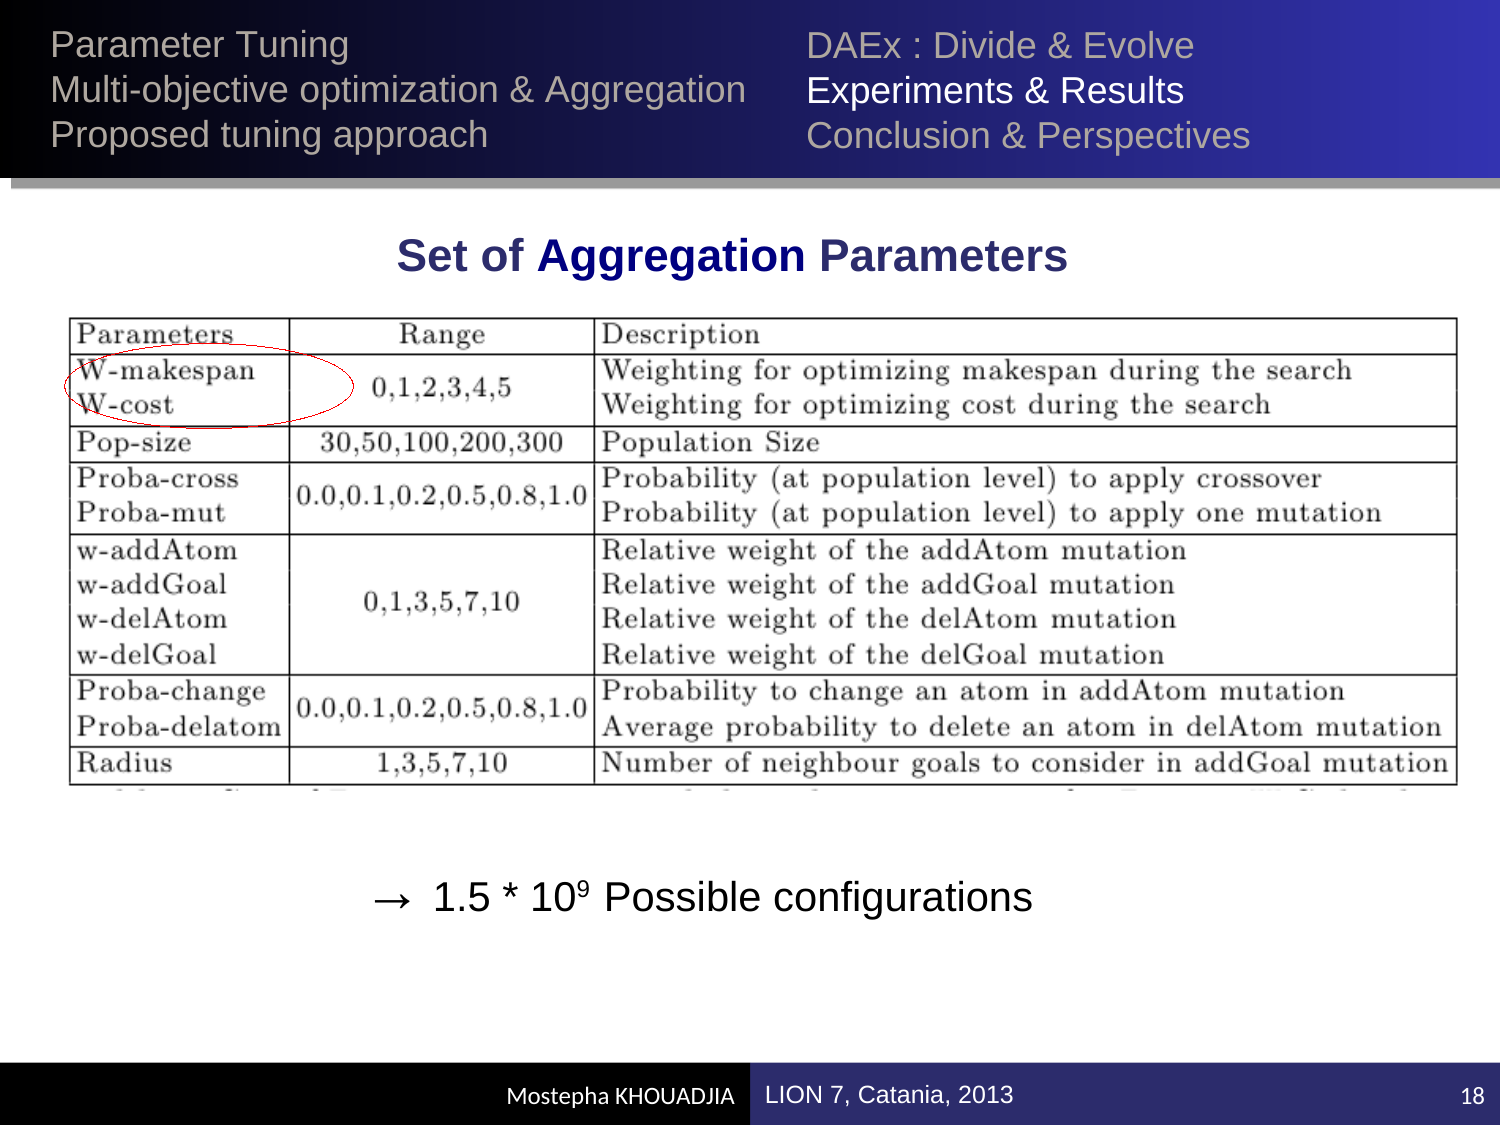

Parameter Tuning
Multi-objective optimization & Aggregation
Proposed tuning approach
DAEx : Divide & Evolve
Experiments & Results
Conclusion & Perspectives
Set of Aggregation Parameters
→ 1.5 * 109 Possible configurations
18